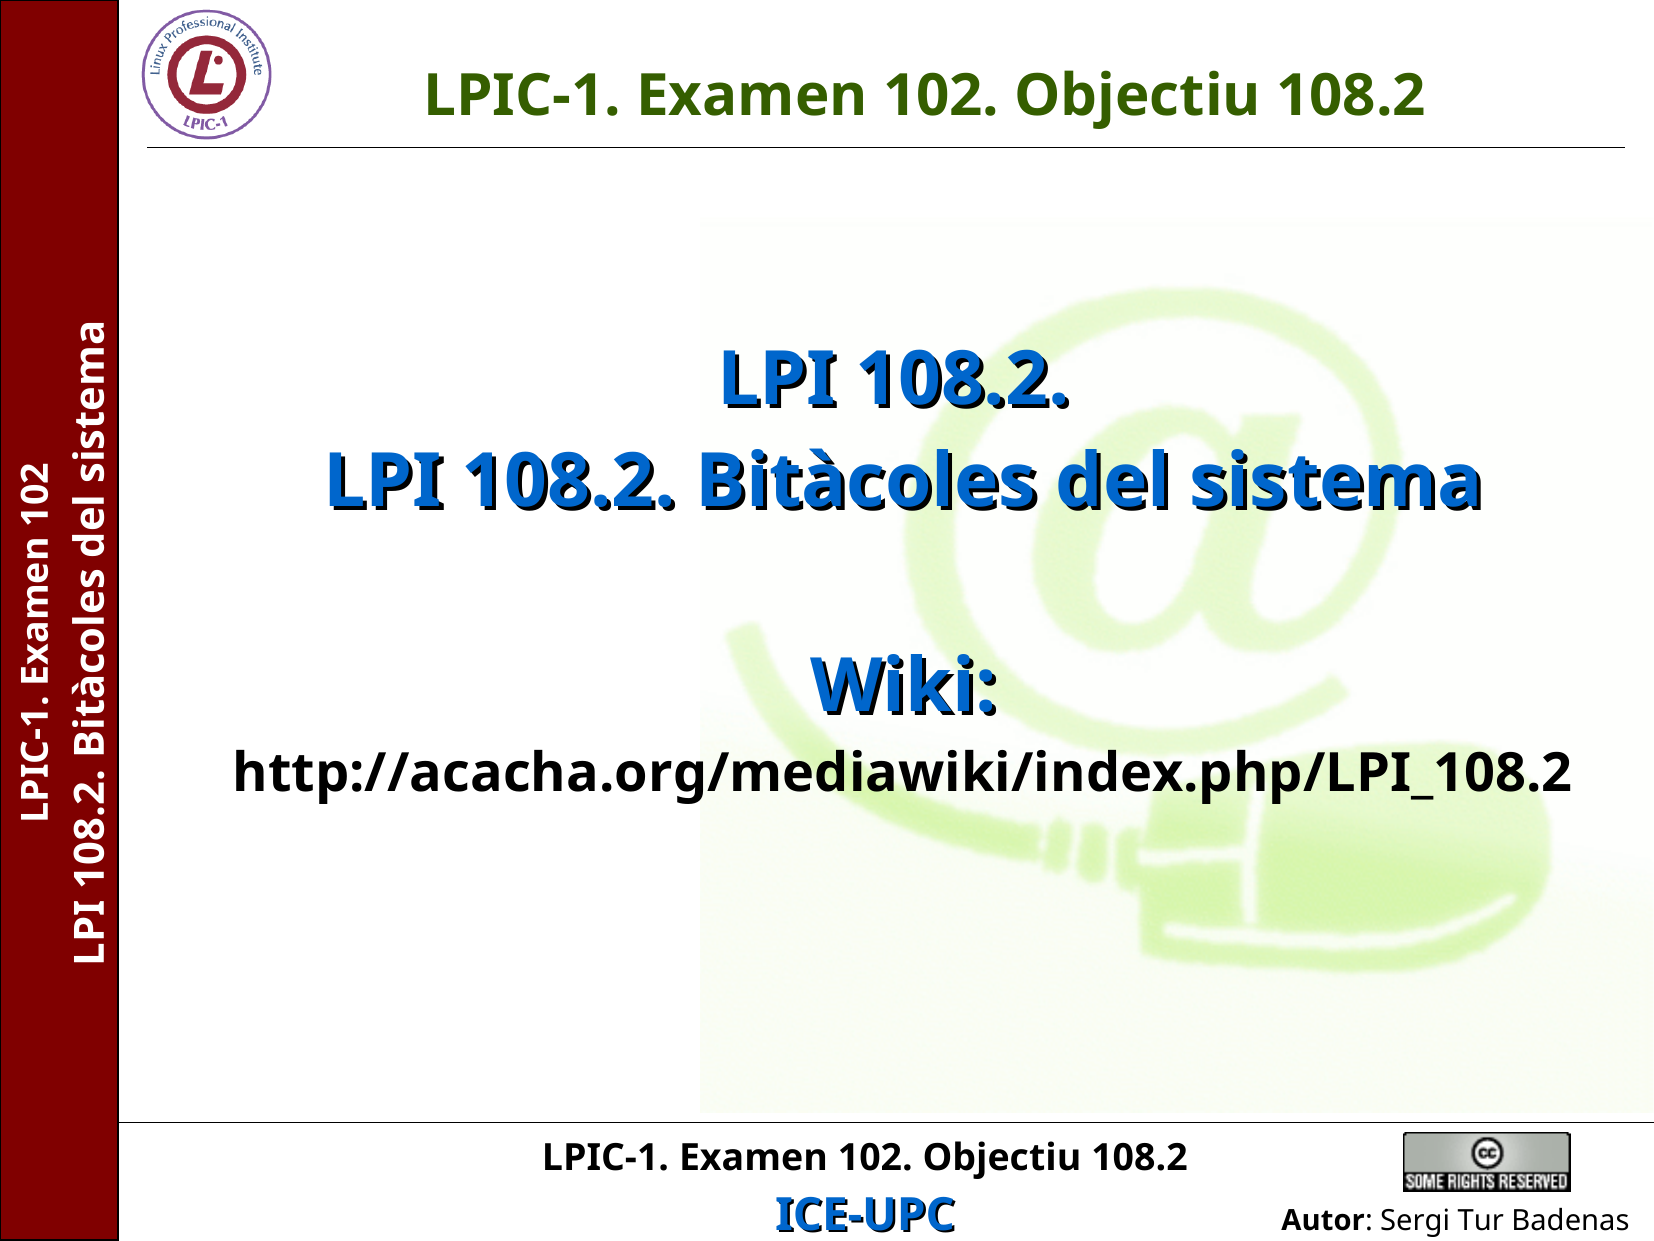

LPIC-1. Examen 102. Objectiu 108.2
# LPI 108.2.
LPI 108.2. Bitàcoles del sistema
Wiki:
http://acacha.org/mediawiki/index.php/LPI_108.2